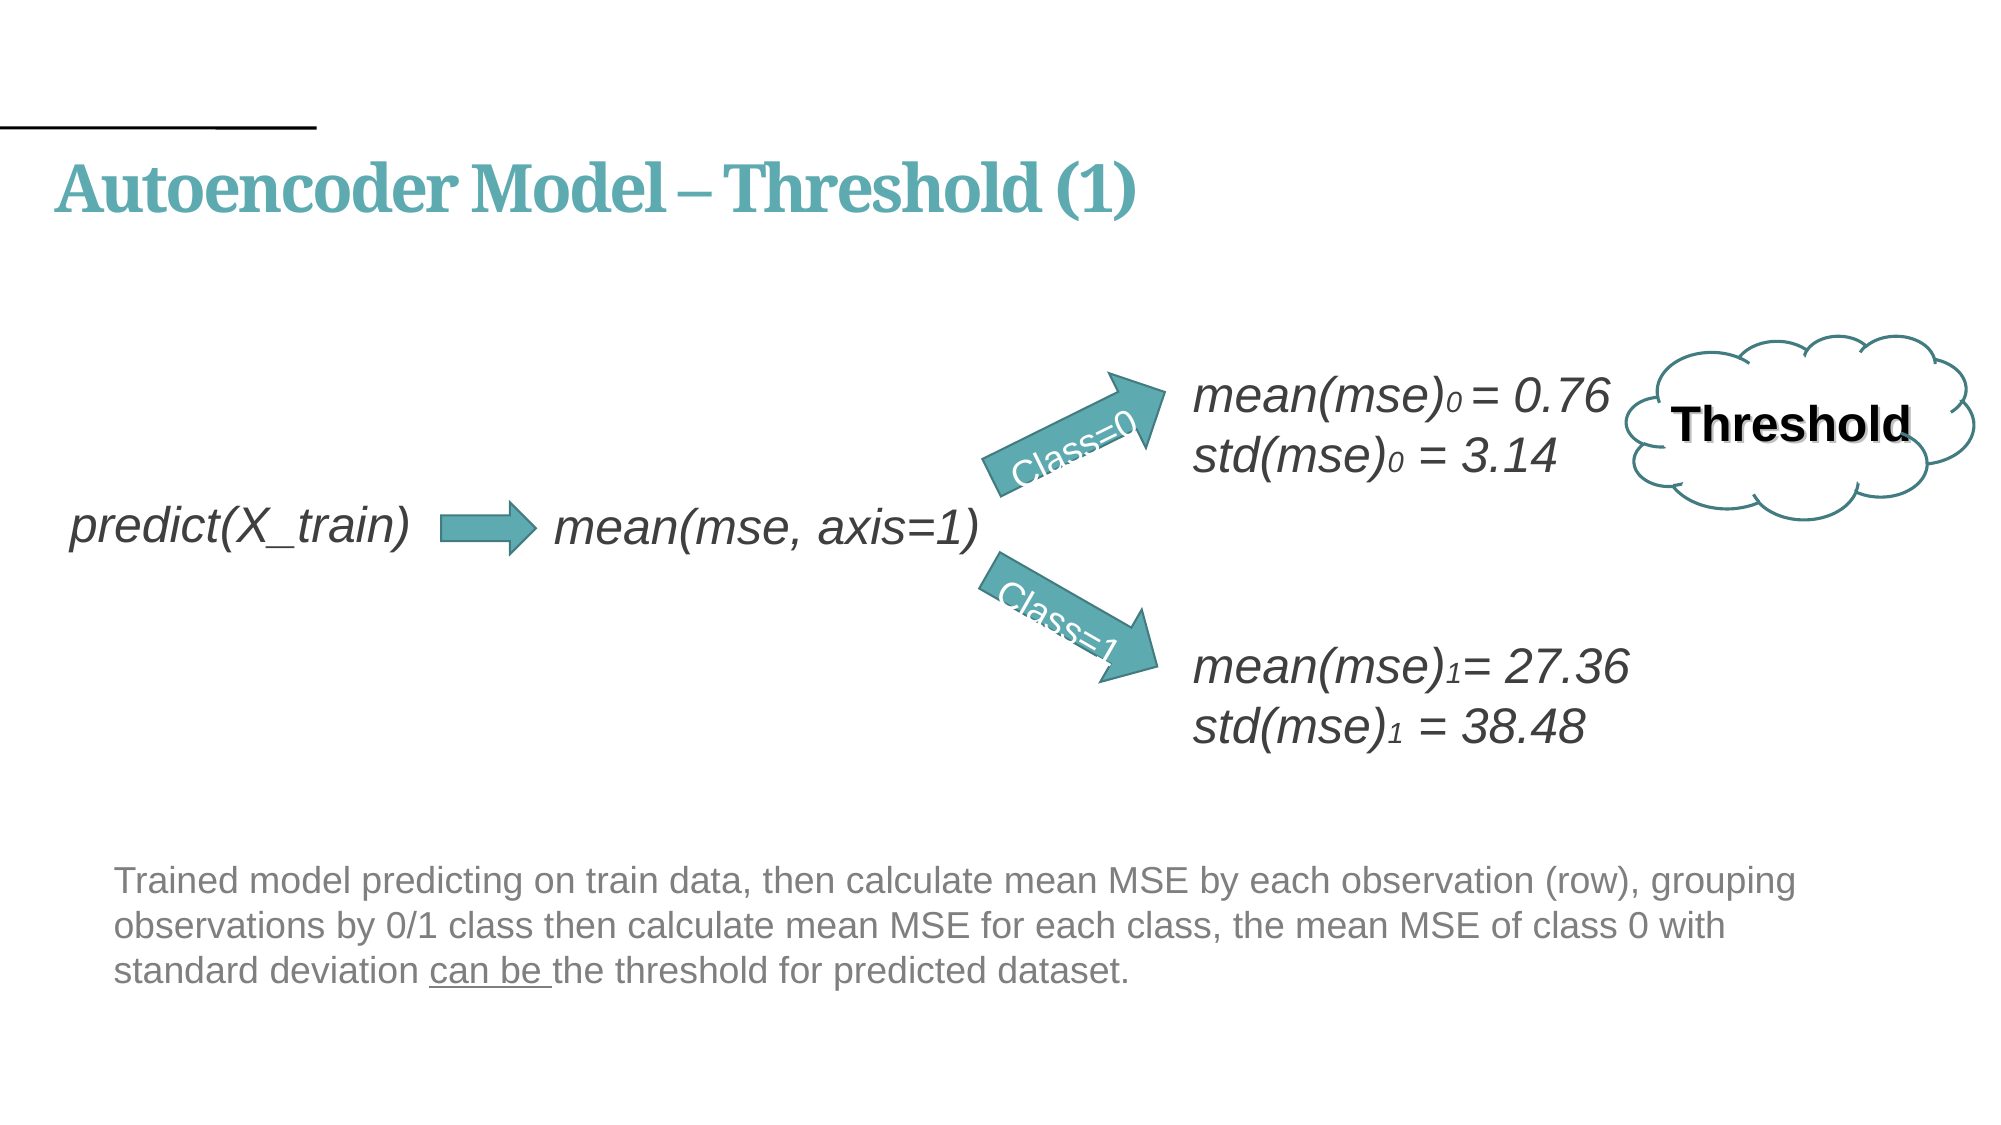

# Autoencoder Model – Threshold (1)
mean(mse)0 = 0.76
std(mse)0 = 3.14
Threshold
Class=0
predict(X_train)
mean(mse, axis=1)
Class=1
mean(mse)1= 27.36
std(mse)1 = 38.48
Trained model predicting on train data, then calculate mean MSE by each observation (row), grouping observations by 0/1 class then calculate mean MSE for each class, the mean MSE of class 0 with standard deviation can be the threshold for predicted dataset.